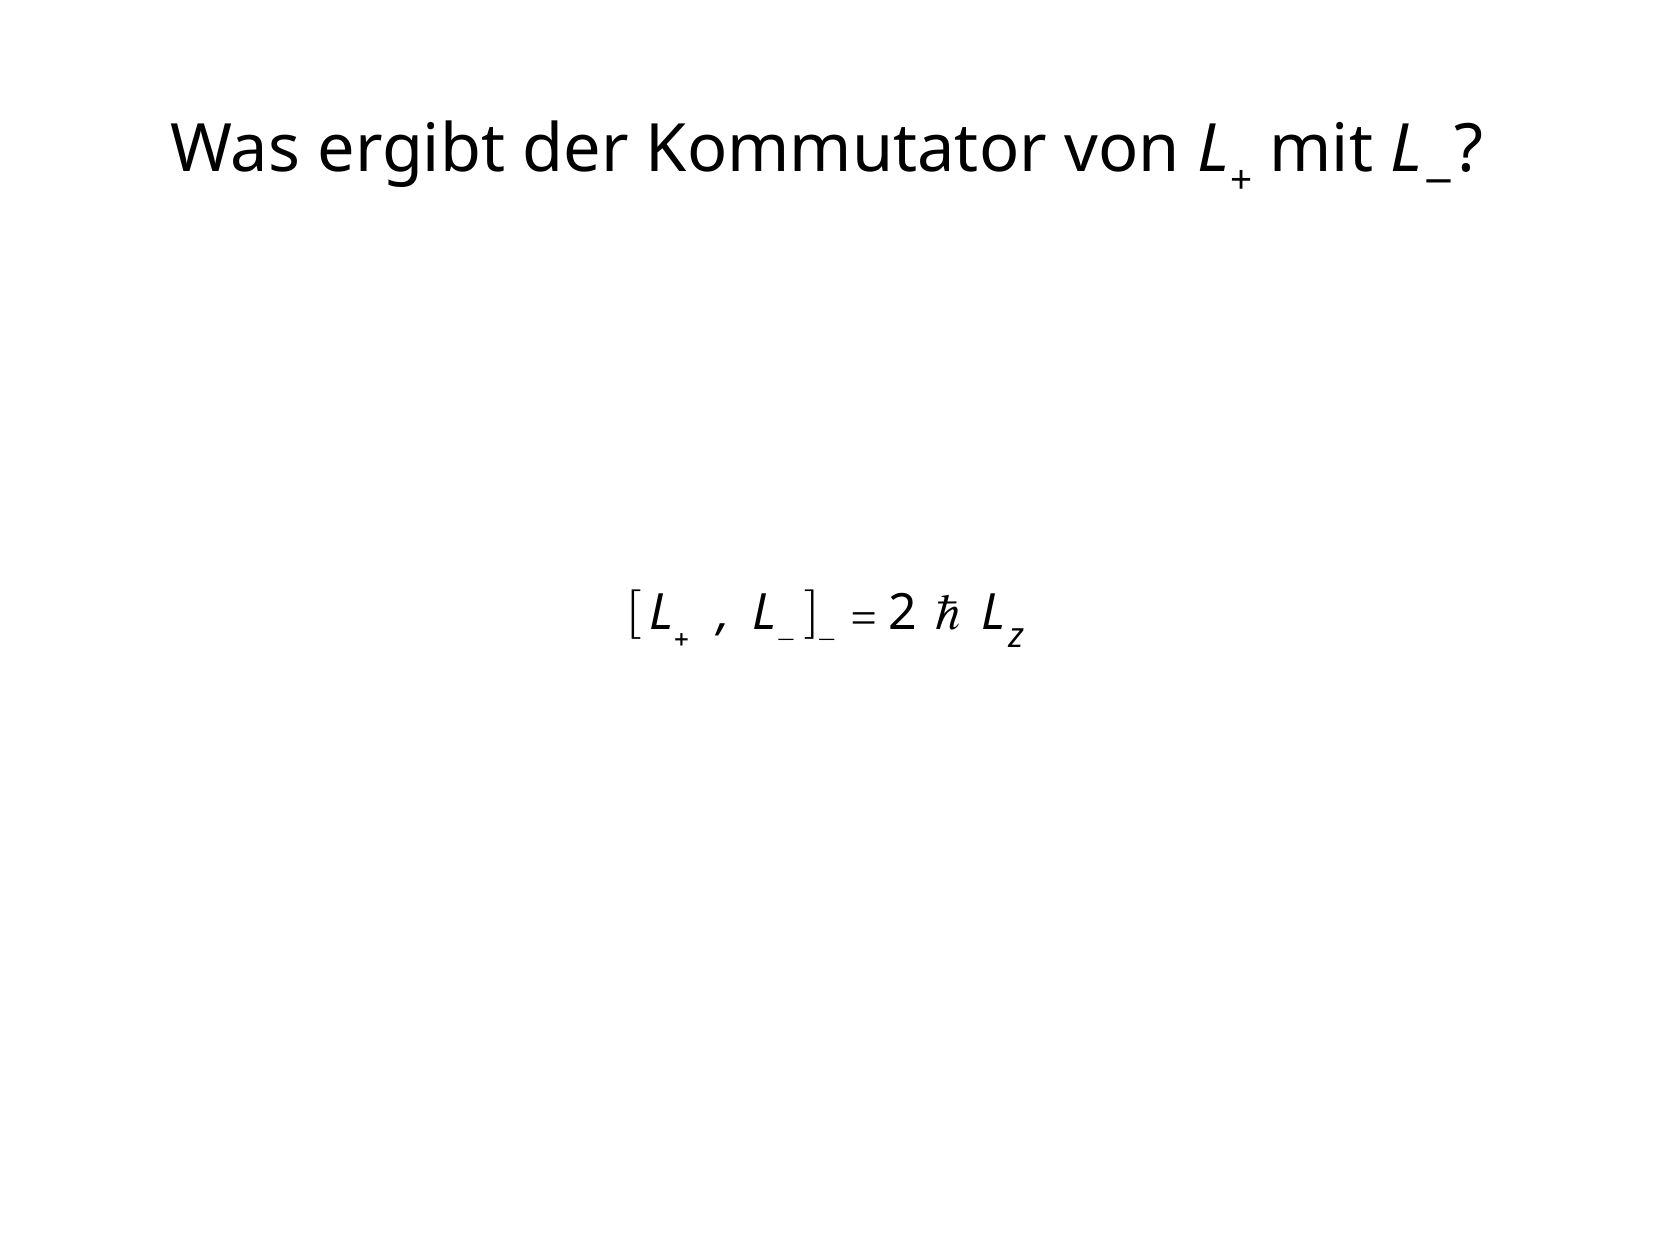

# Was ergibt der Kommutator von L+ mit L−?